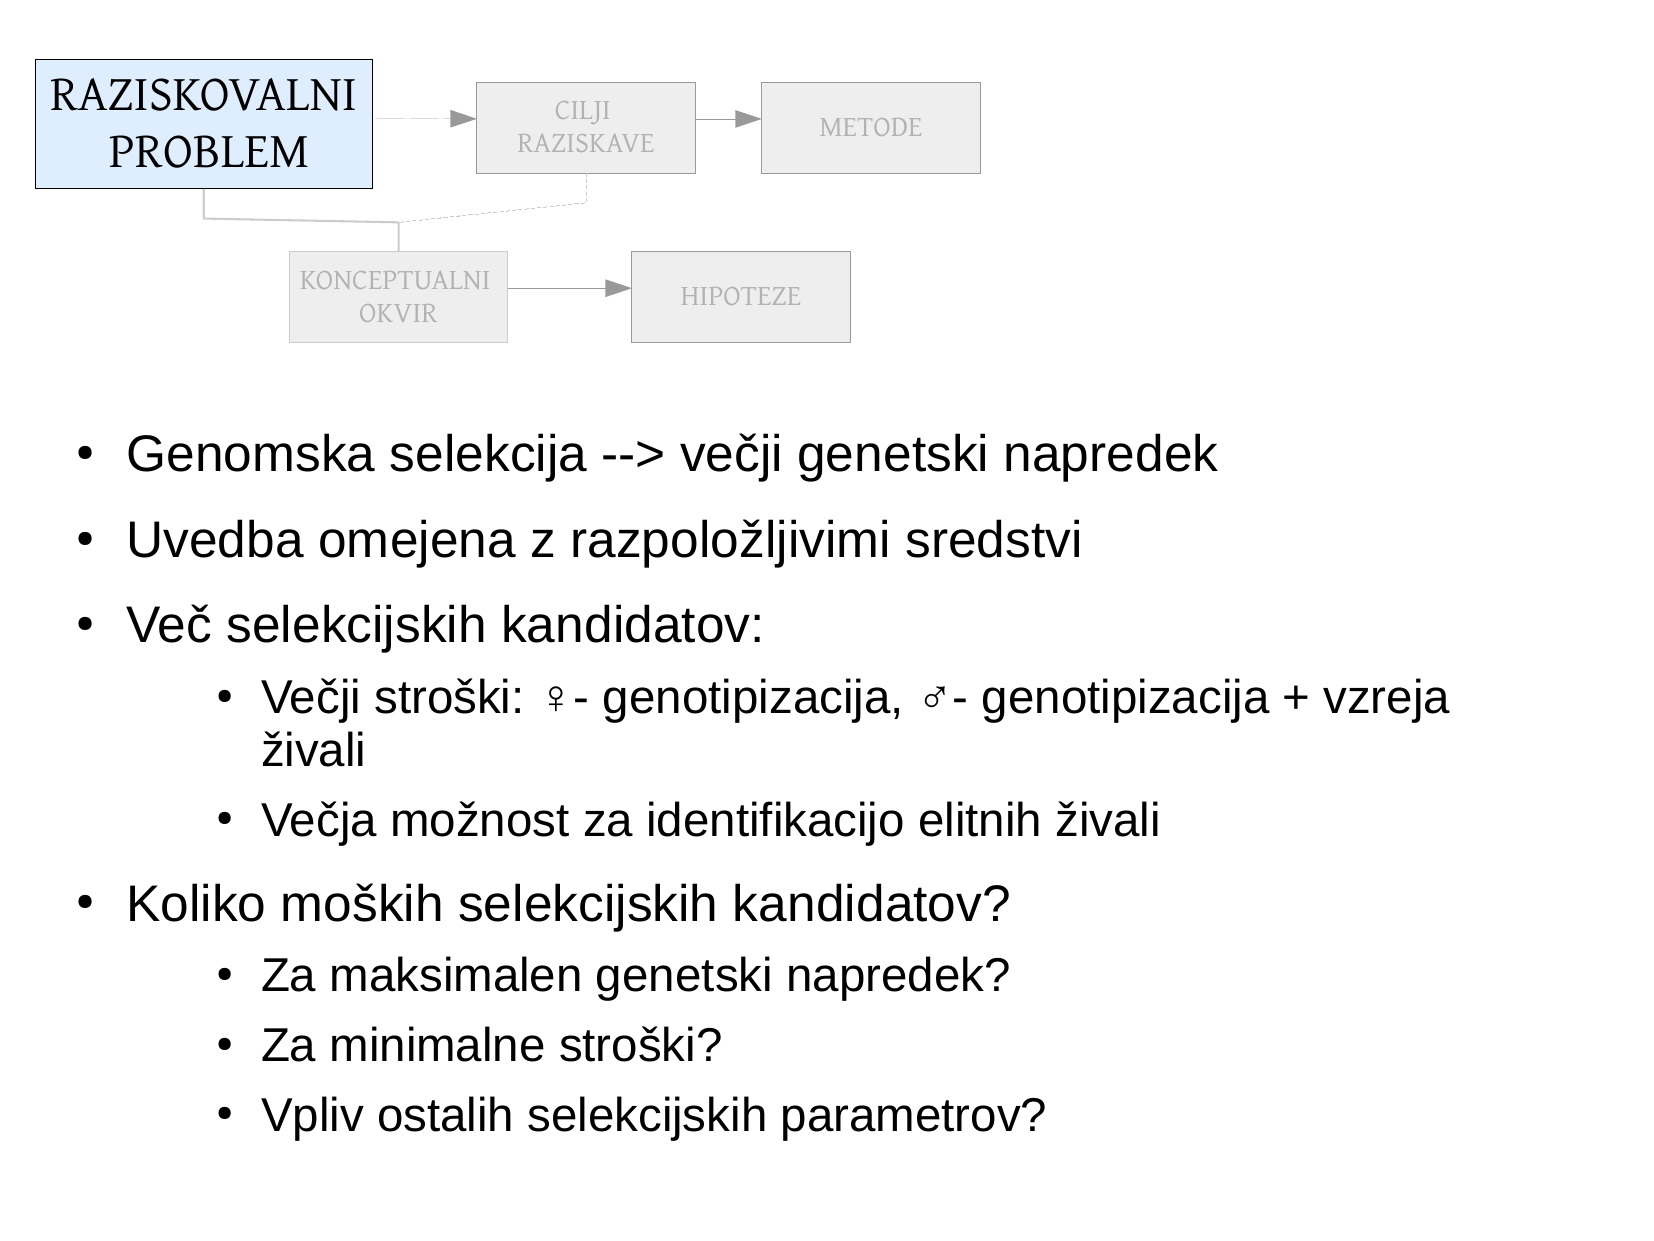

RAZISKOVALNI
 PROBLEM
CILJI
RAZISKAVE
METODE
KONCEPTUALNI
OKVIR
HIPOTEZE
# Genomska selekcija --> večji genetski napredek
Uvedba omejena z razpoložljivimi sredstvi
Več selekcijskih kandidatov:
Večji stroški: ♀- genotipizacija, ♂- genotipizacija + vzreja živali
Večja možnost za identifikacijo elitnih živali
Koliko moških selekcijskih kandidatov?
Za maksimalen genetski napredek?
Za minimalne stroški?
Vpliv ostalih selekcijskih parametrov?